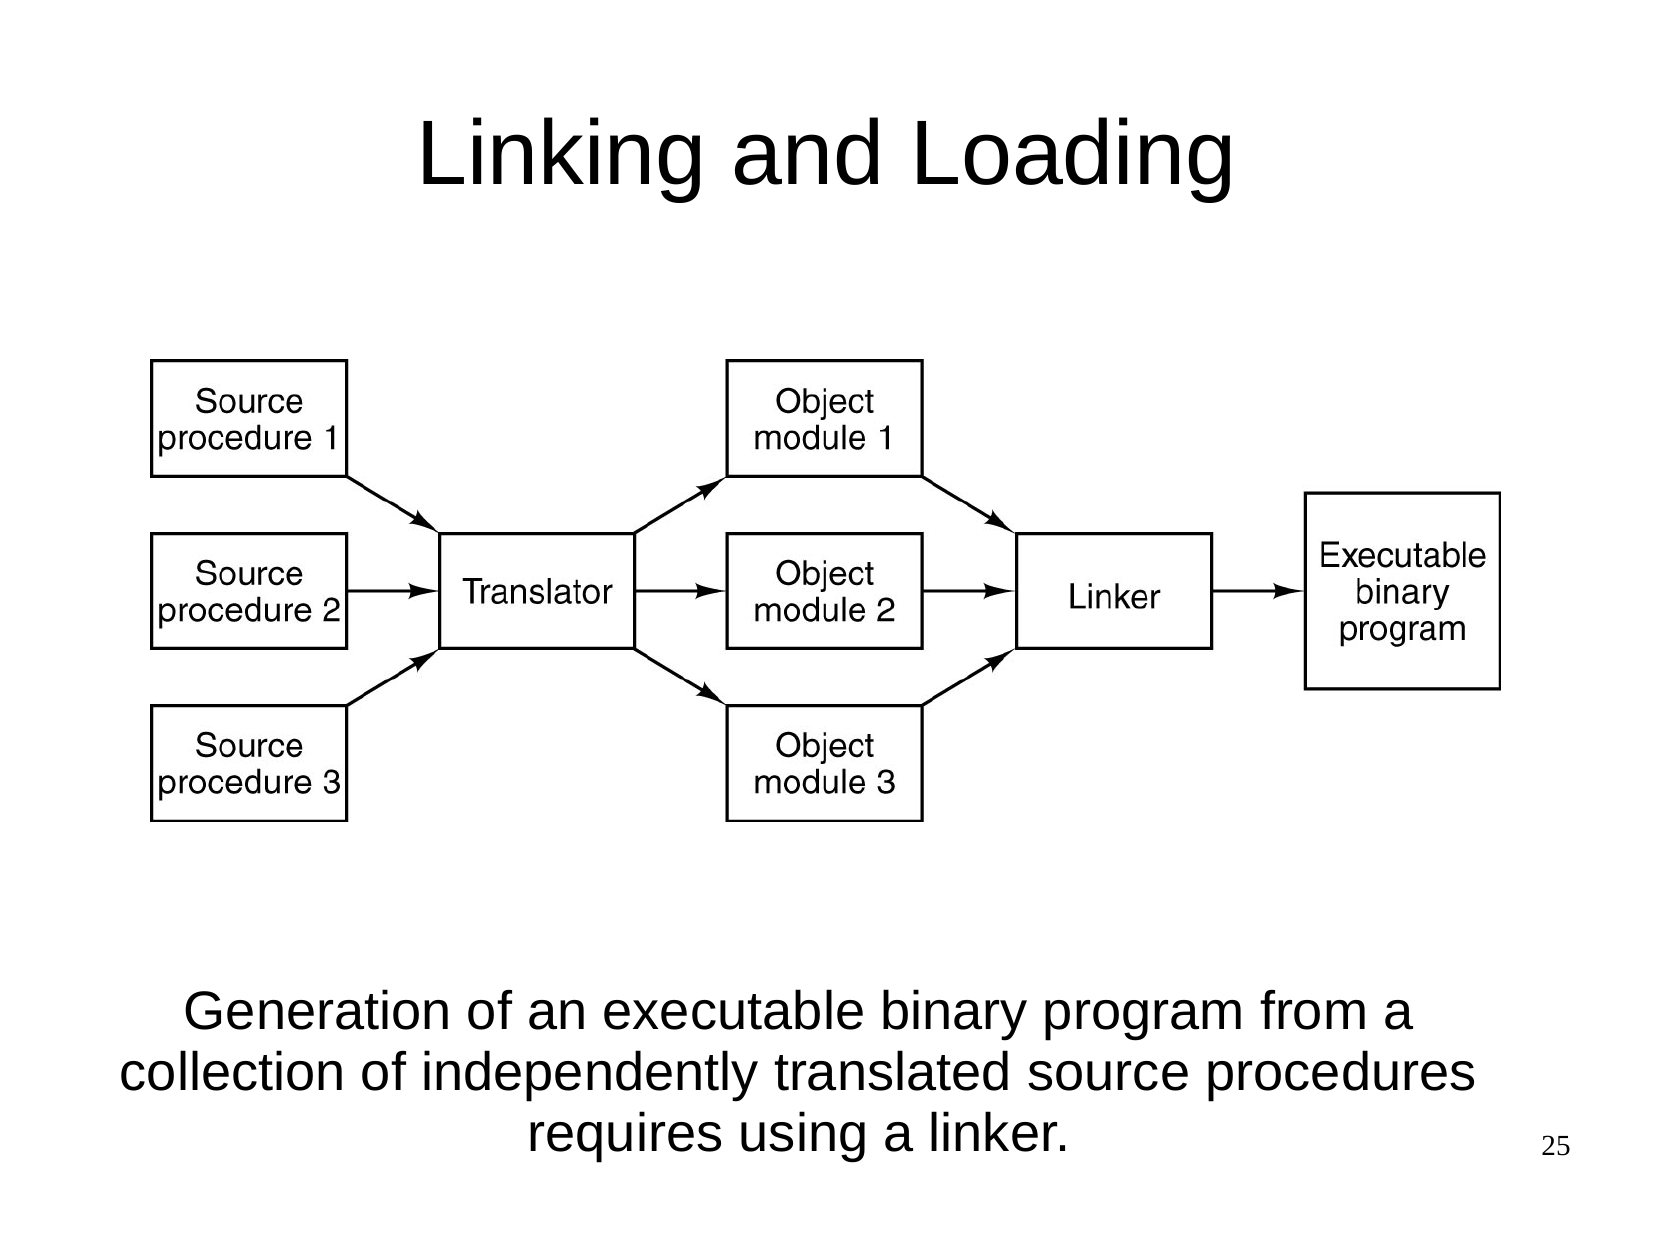

# Linking and Loading
Generation of an executable binary program from a collection of independently translated source procedures requires using a linker.
25